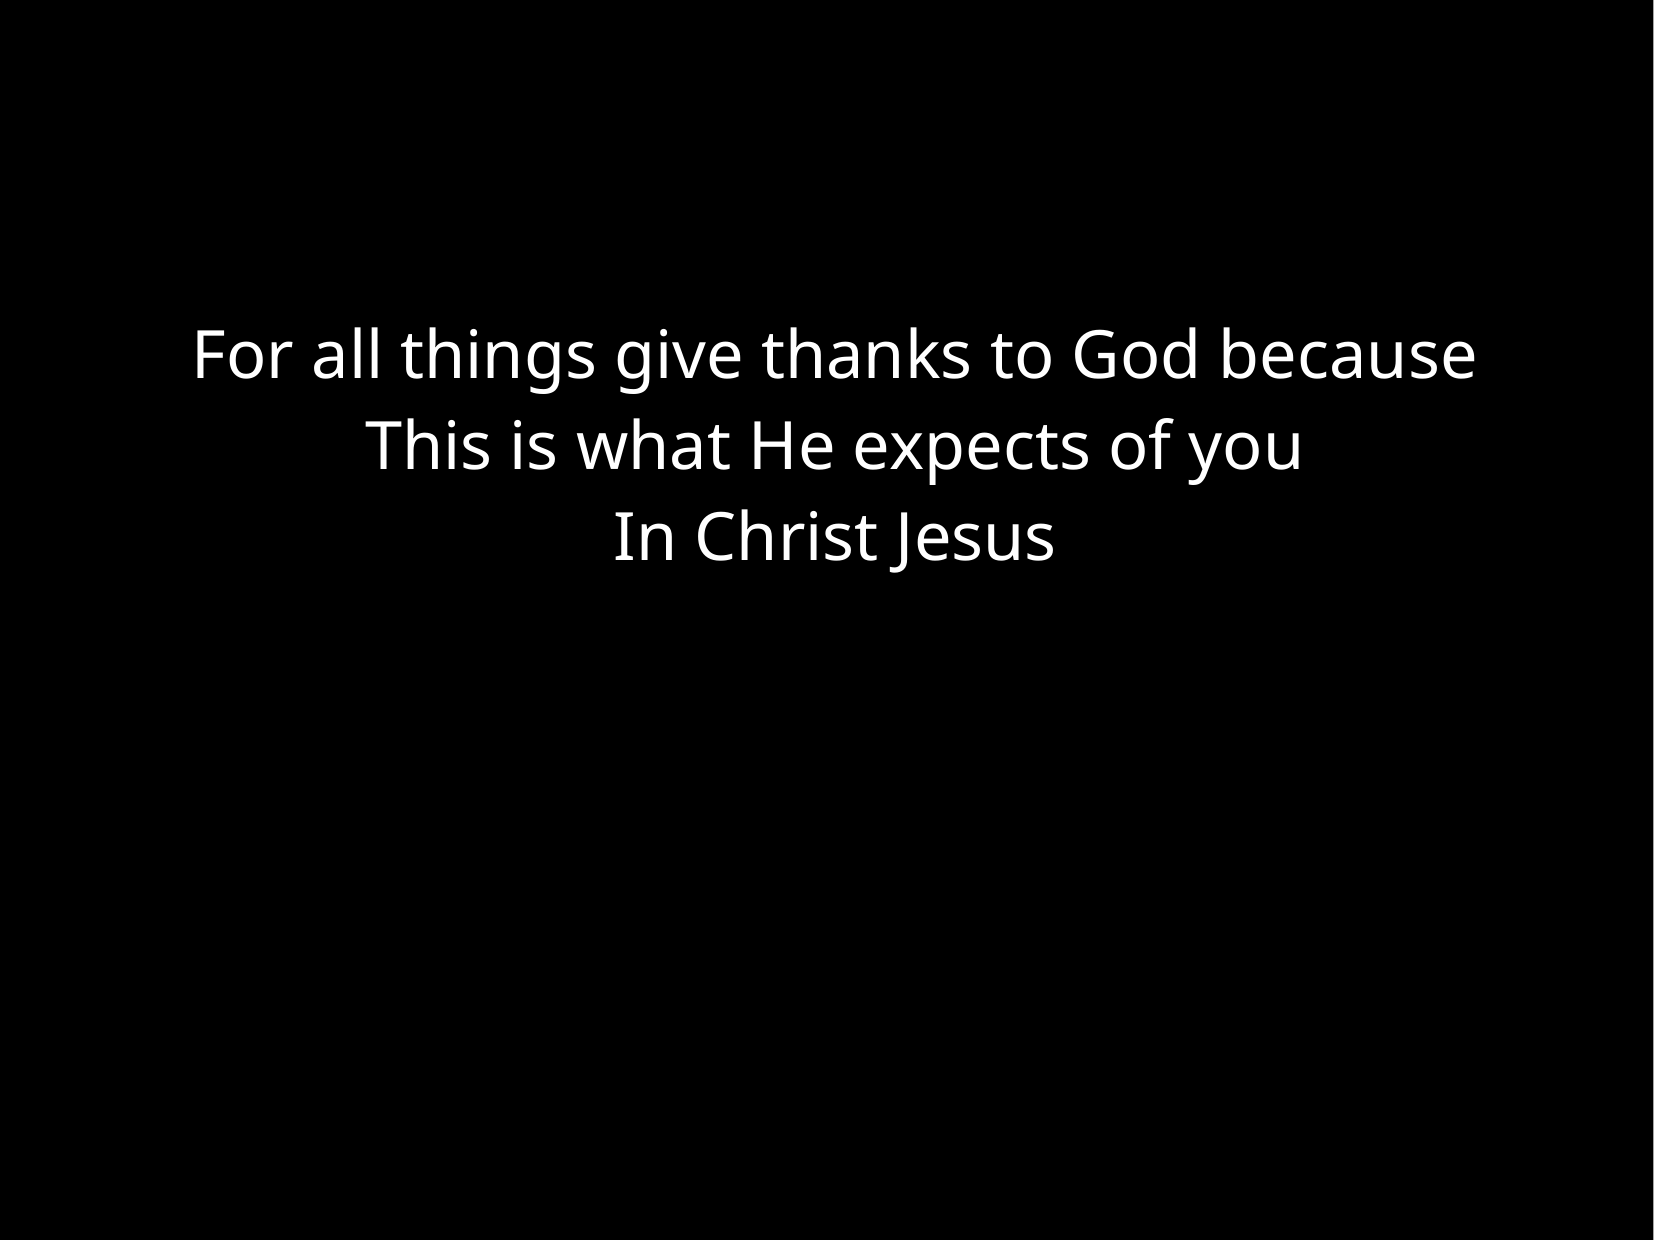

#
For all things give thanks to God because
This is what He expects of you
In Christ Jesus